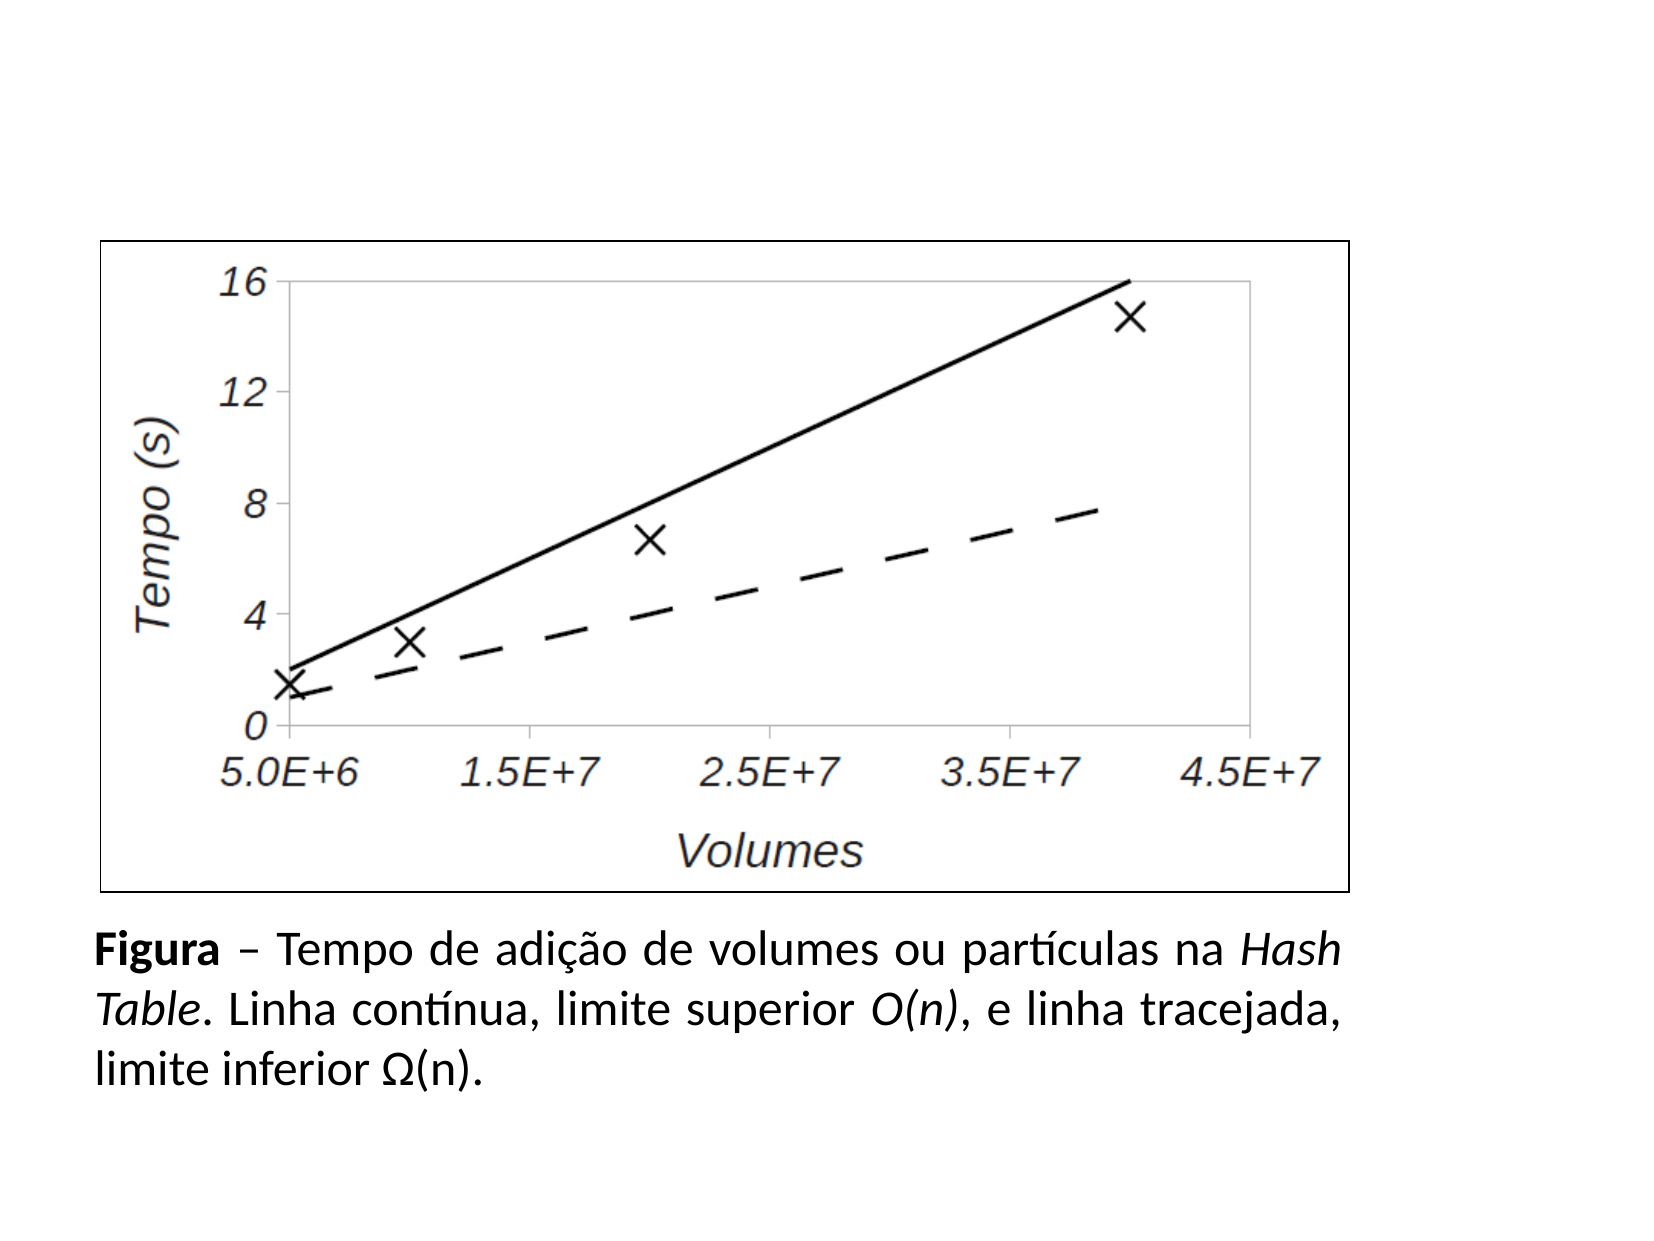

Figura – Tempo de adição de volumes ou partículas na Hash Table. Linha contínua, limite superior O(n), e linha tracejada, limite inferior Ω(n).